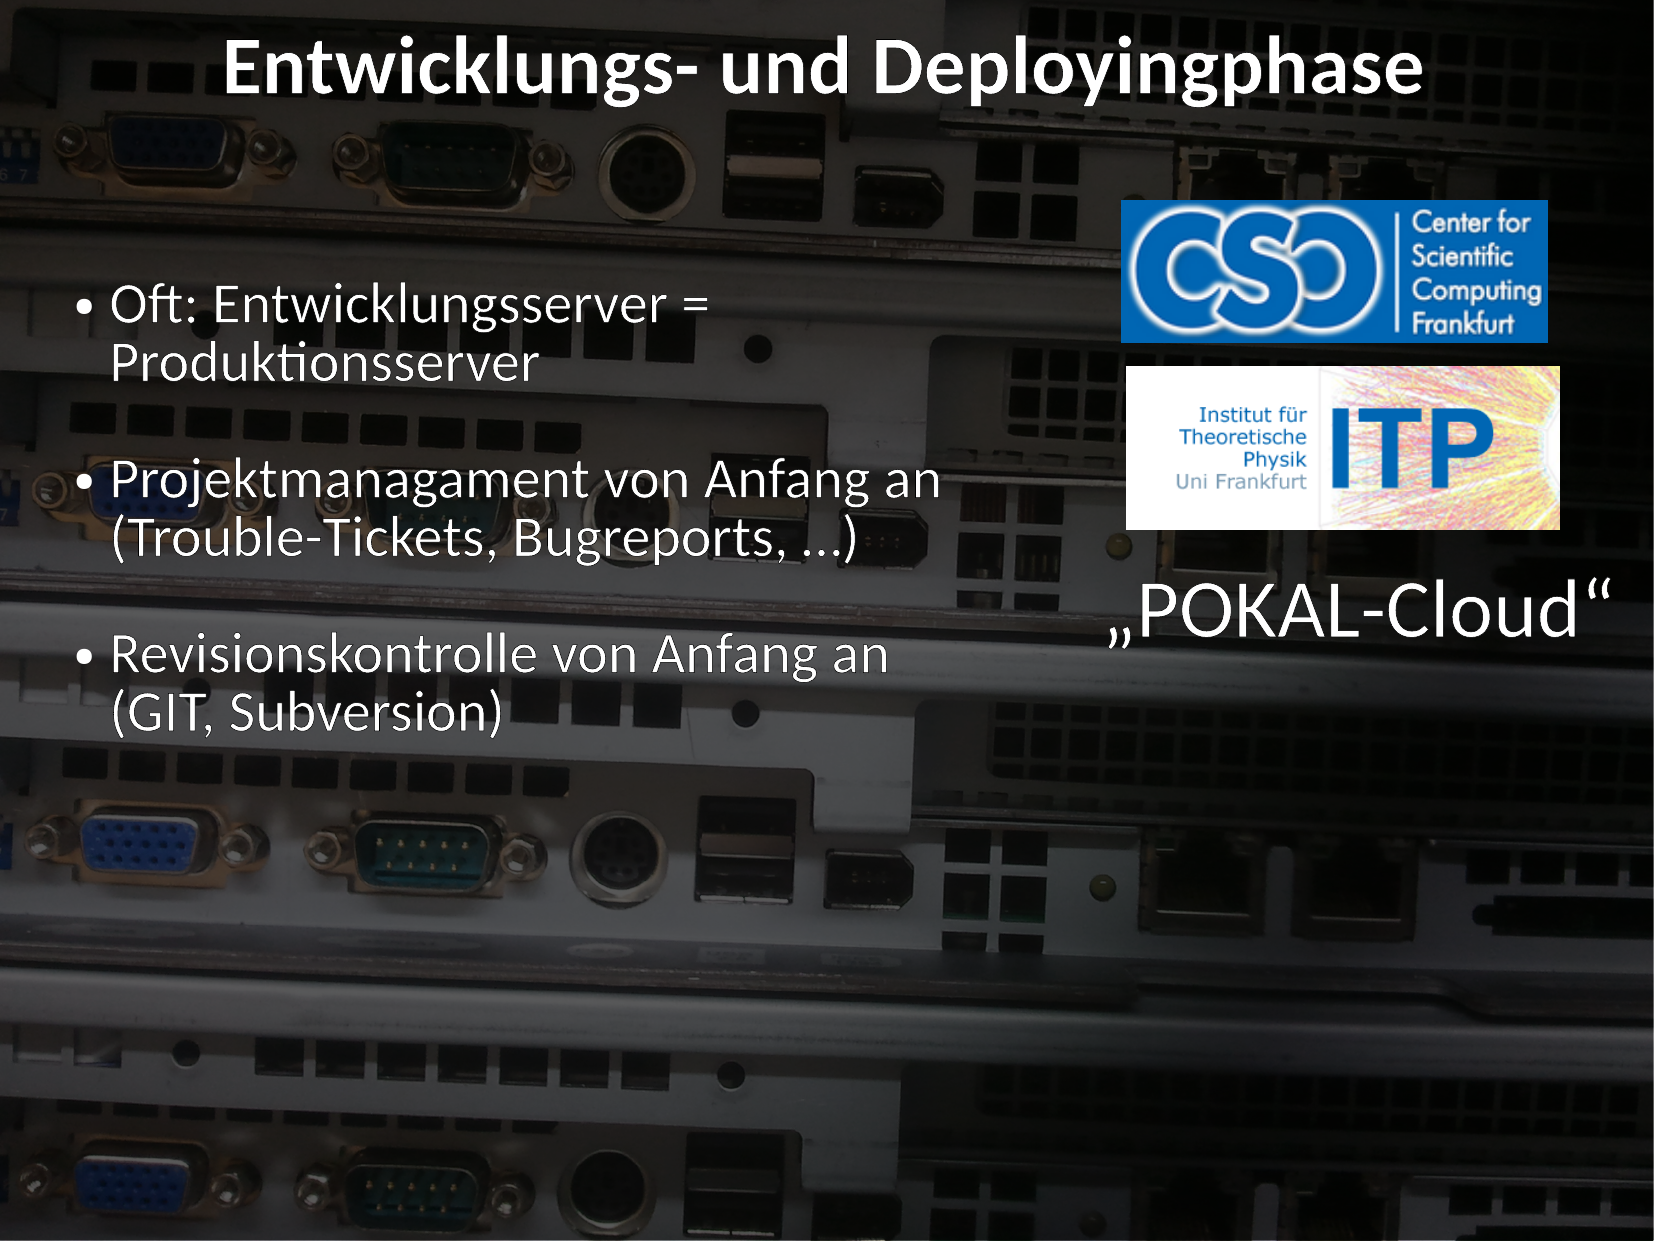

Entwicklungs- und Deployingphase
Oft: Entwicklungsserver = Produktionsserver
Projektmanagament von Anfang an (Trouble-Tickets, Bugreports, …)
Revisionskontrolle von Anfang an (GIT, Subversion)
„POKAL-Cloud“